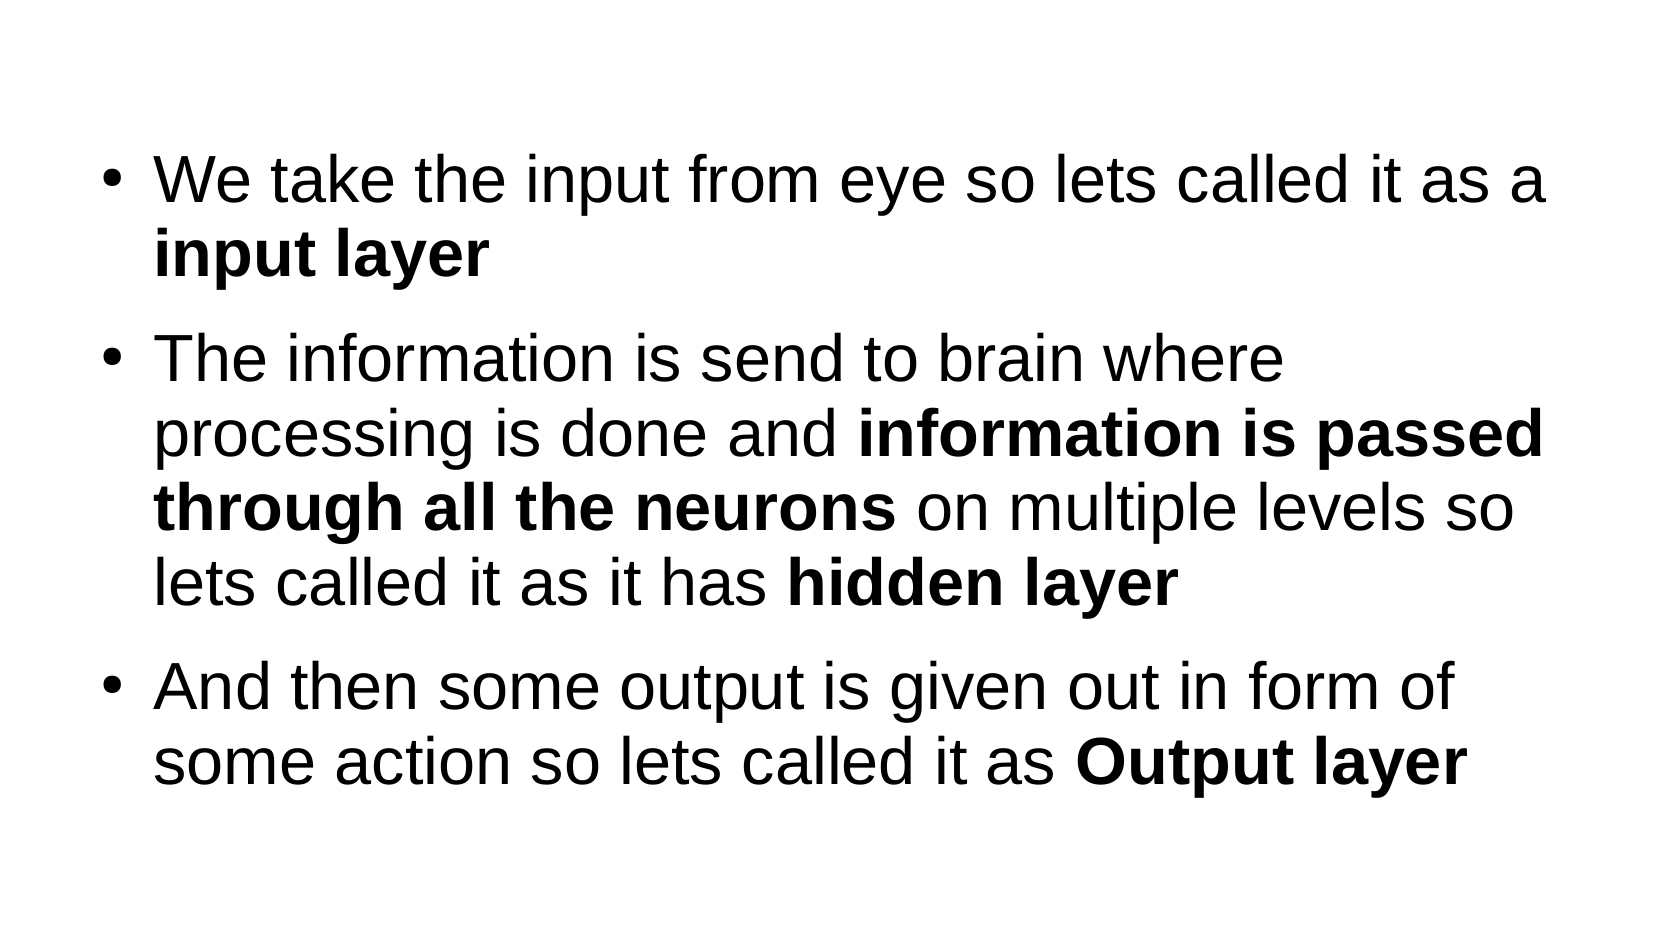

# We take the input from eye so lets called it as a input layer
The information is send to brain where processing is done and information is passed through all the neurons on multiple levels so lets called it as it has hidden layer
And then some output is given out in form of some action so lets called it as Output layer